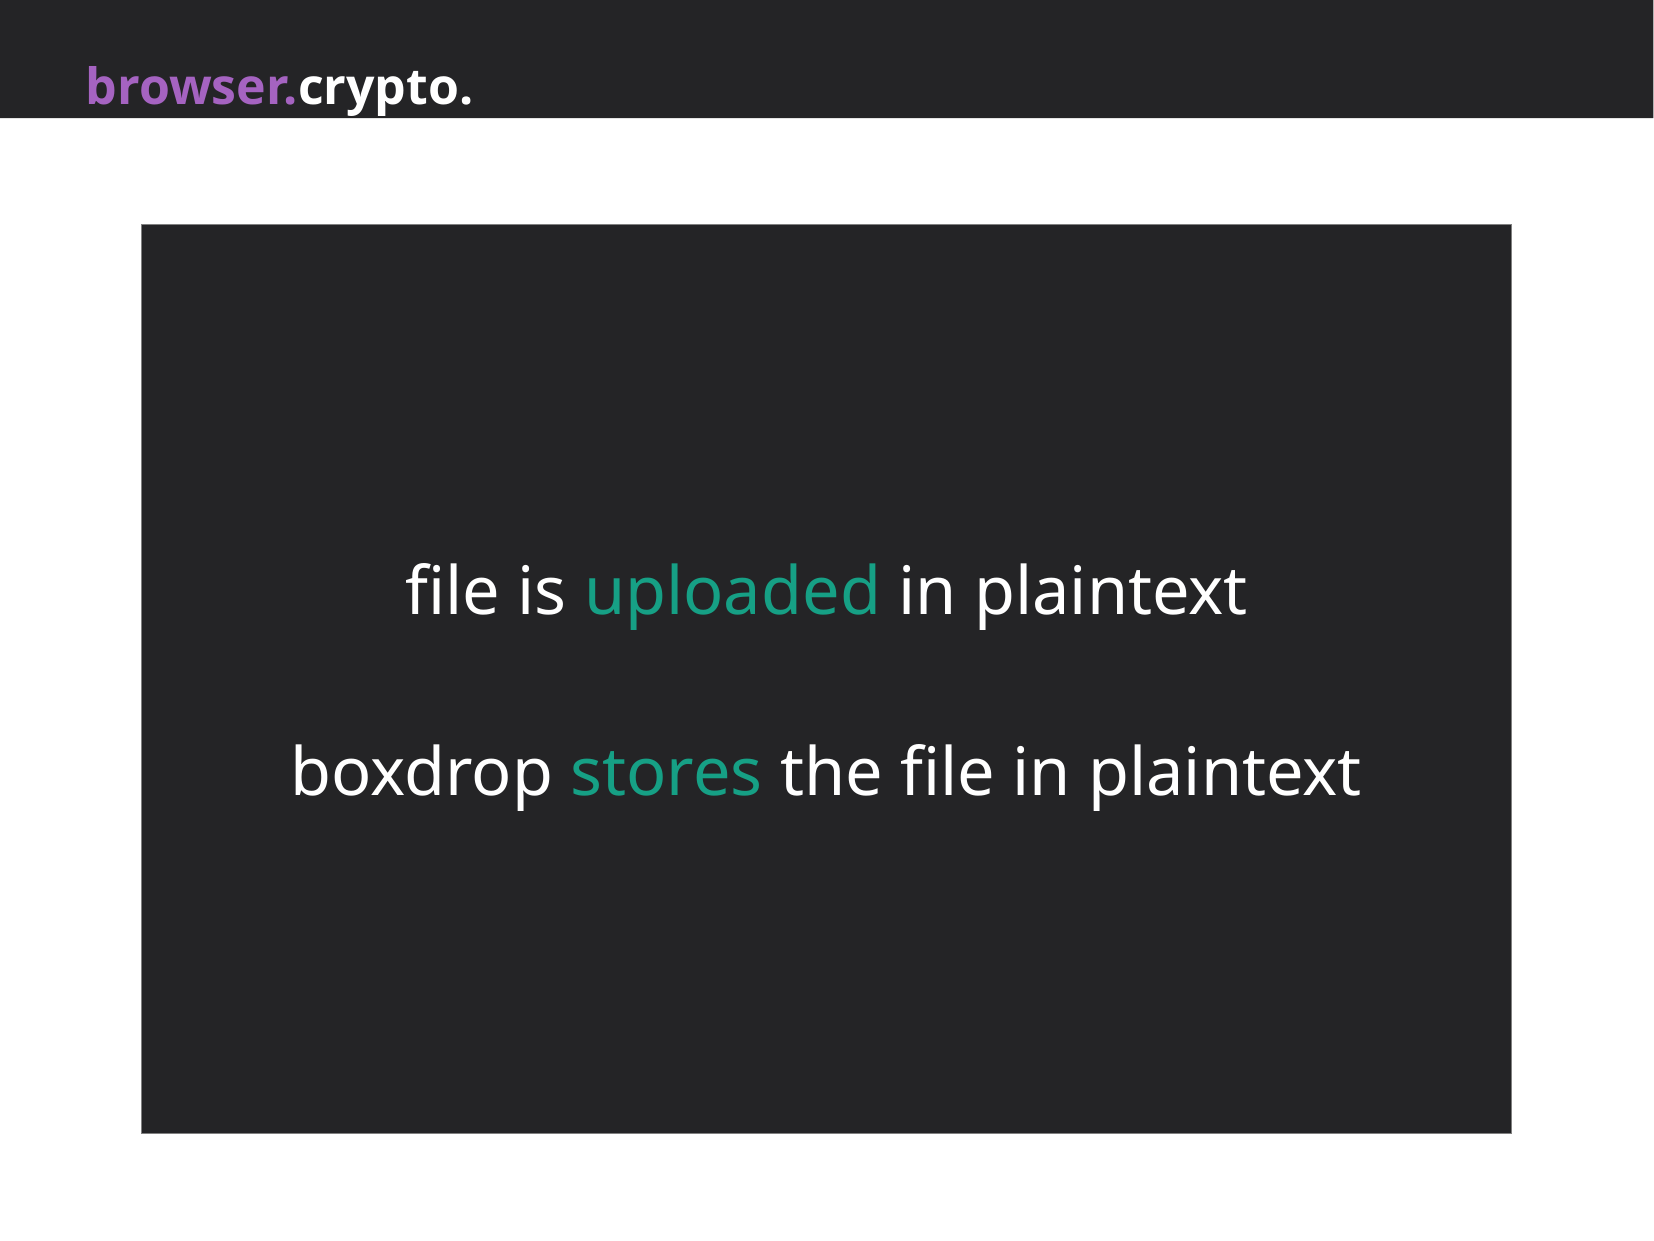

browser.crypto.
file is uploaded in plaintext
boxdrop stores the file in plaintext
assume boxdrop is a service that
stores files that are uploaded
assume boxdrop is a service that
stores files that are uploaded